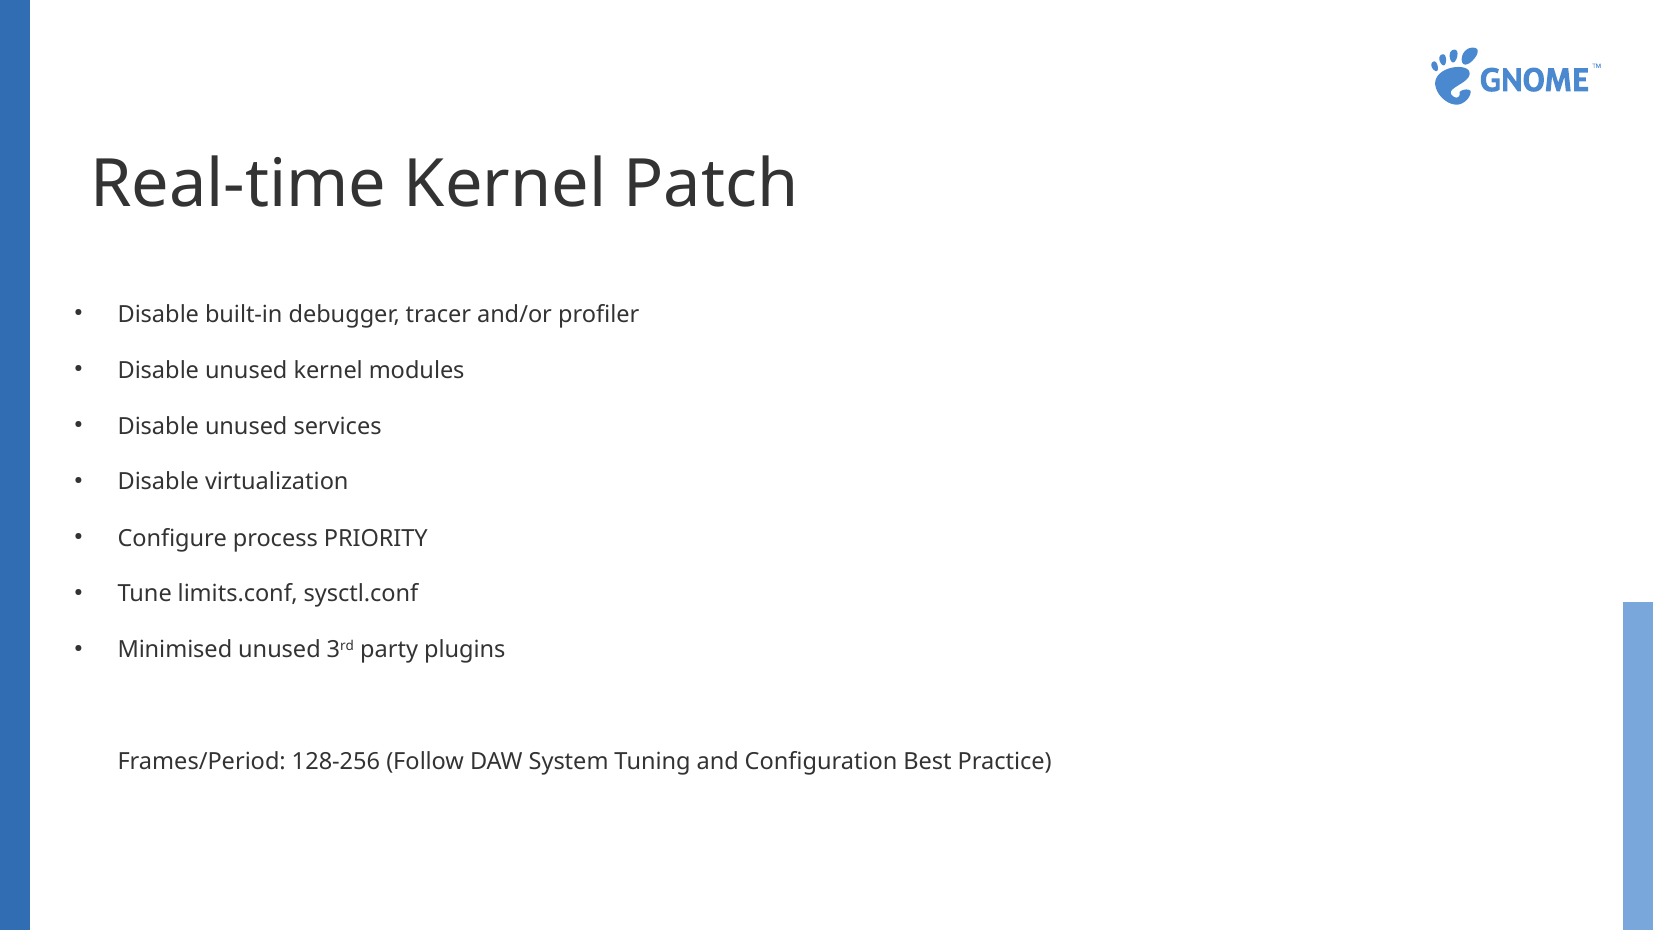

Real-time Kernel Patch
# Disable built-in debugger, tracer and/or profiler
Disable unused kernel modules
Disable unused services
Disable virtualization
Configure process PRIORITY
Tune limits.conf, sysctl.conf
Minimised unused 3rd party plugins
Frames/Period: 128-256 (Follow DAW System Tuning and Configuration Best Practice)